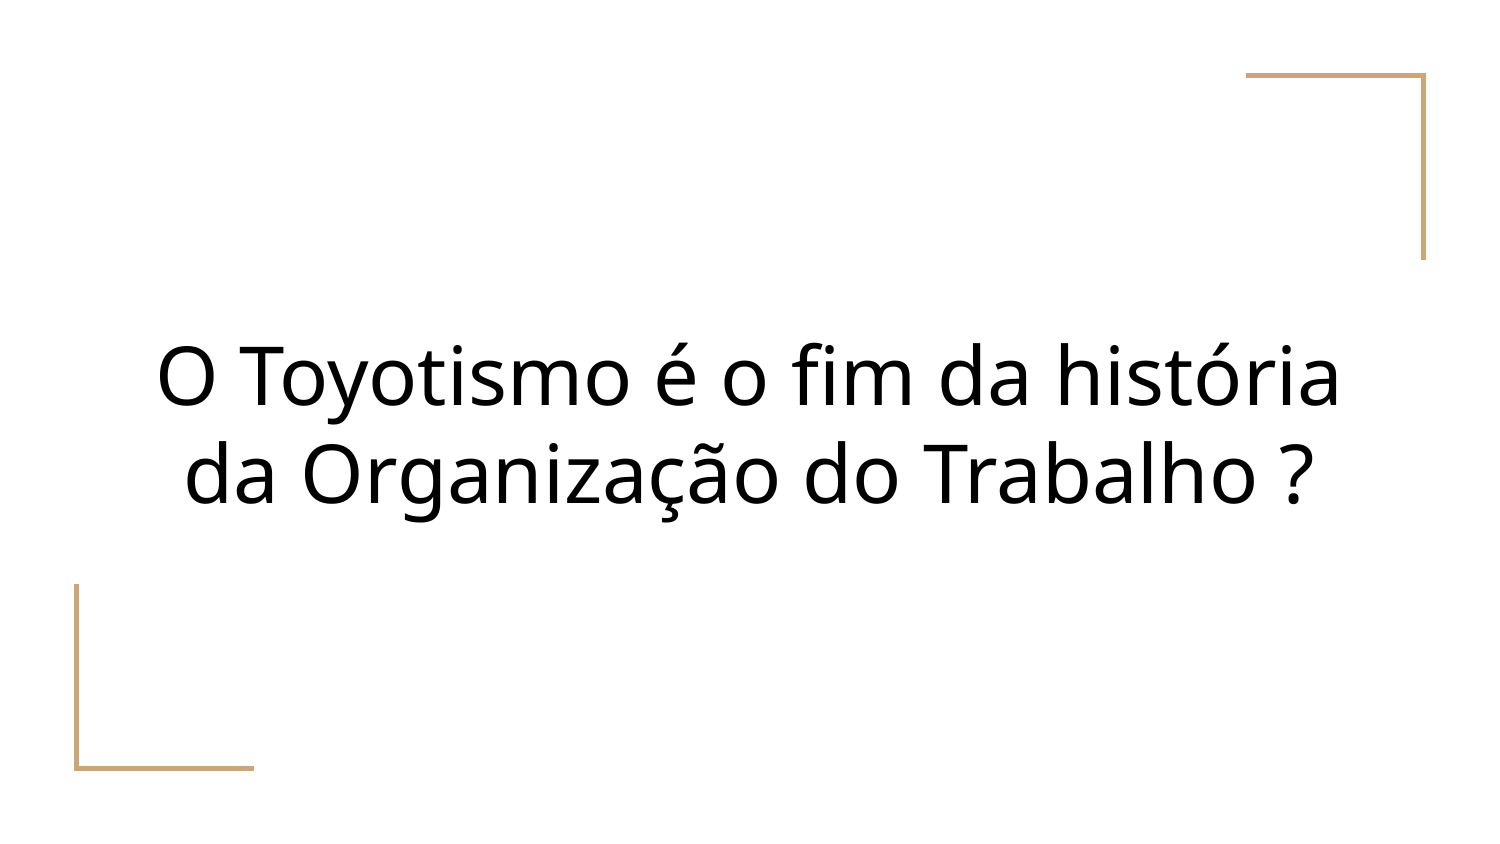

# O Toyotismo é o fim da história da Organização do Trabalho ?